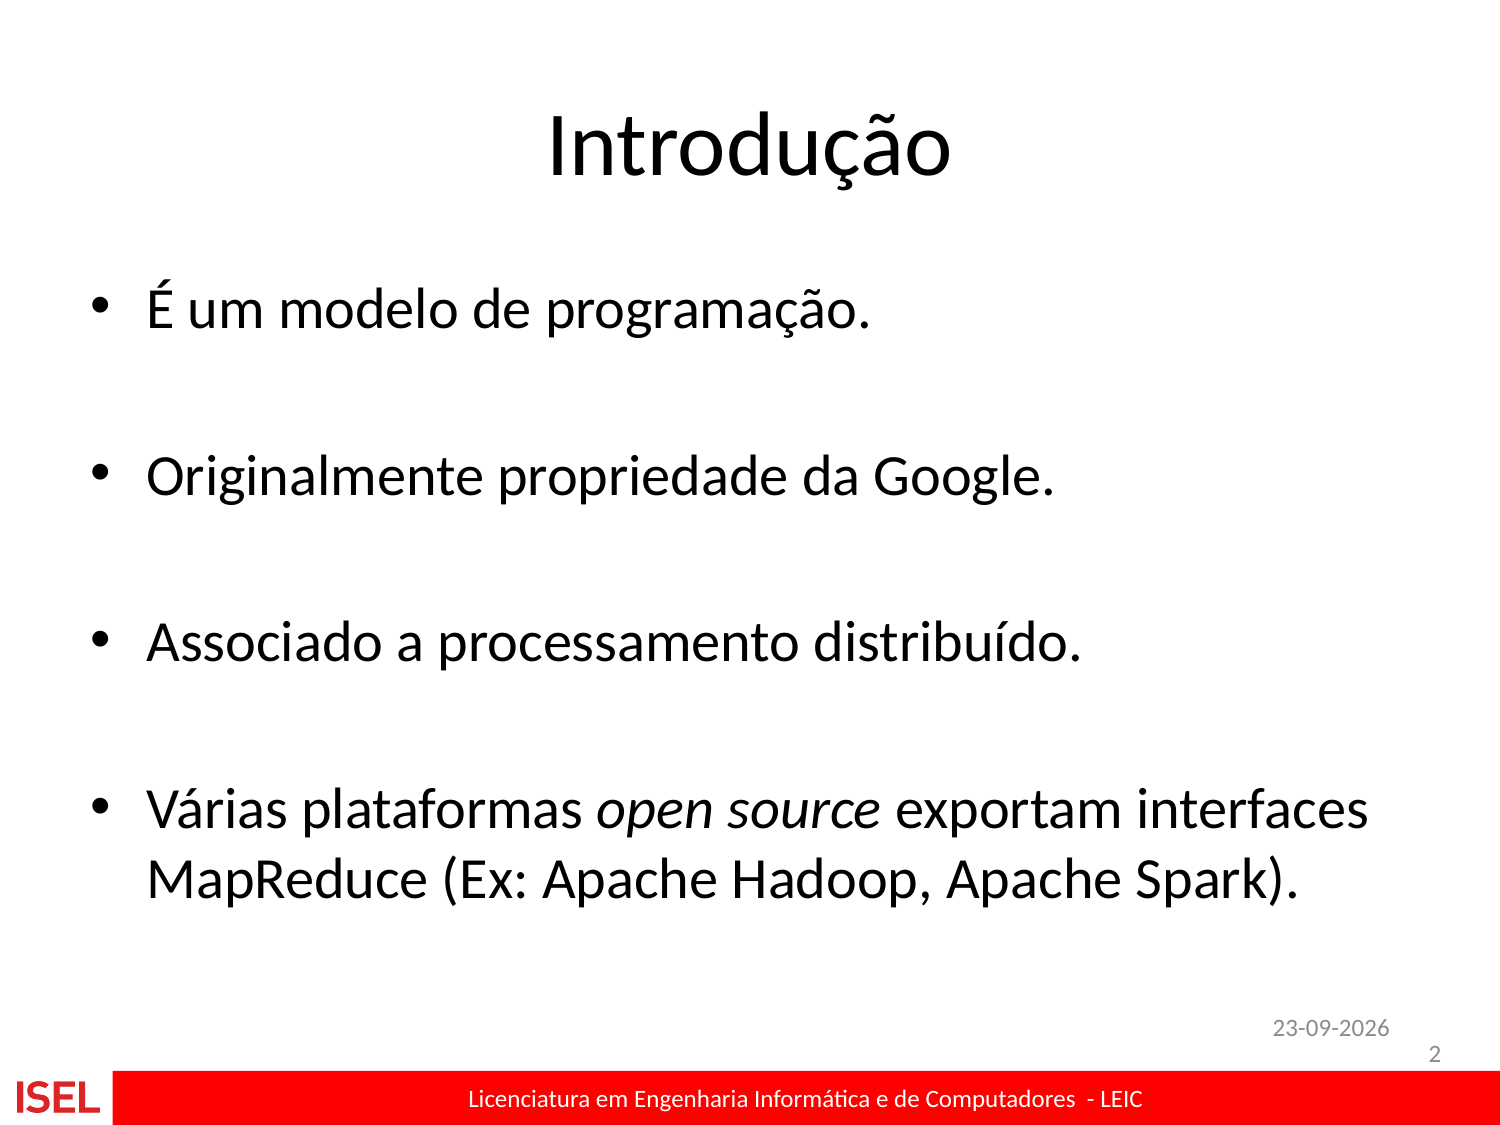

# Introdução
É um modelo de programação.
Originalmente propriedade da Google.
Associado a processamento distribuído.
Várias plataformas open source exportam interfaces MapReduce (Ex: Apache Hadoop, Apache Spark).
Licenciatura em Engenharia Informática e de Computadores - LEIC